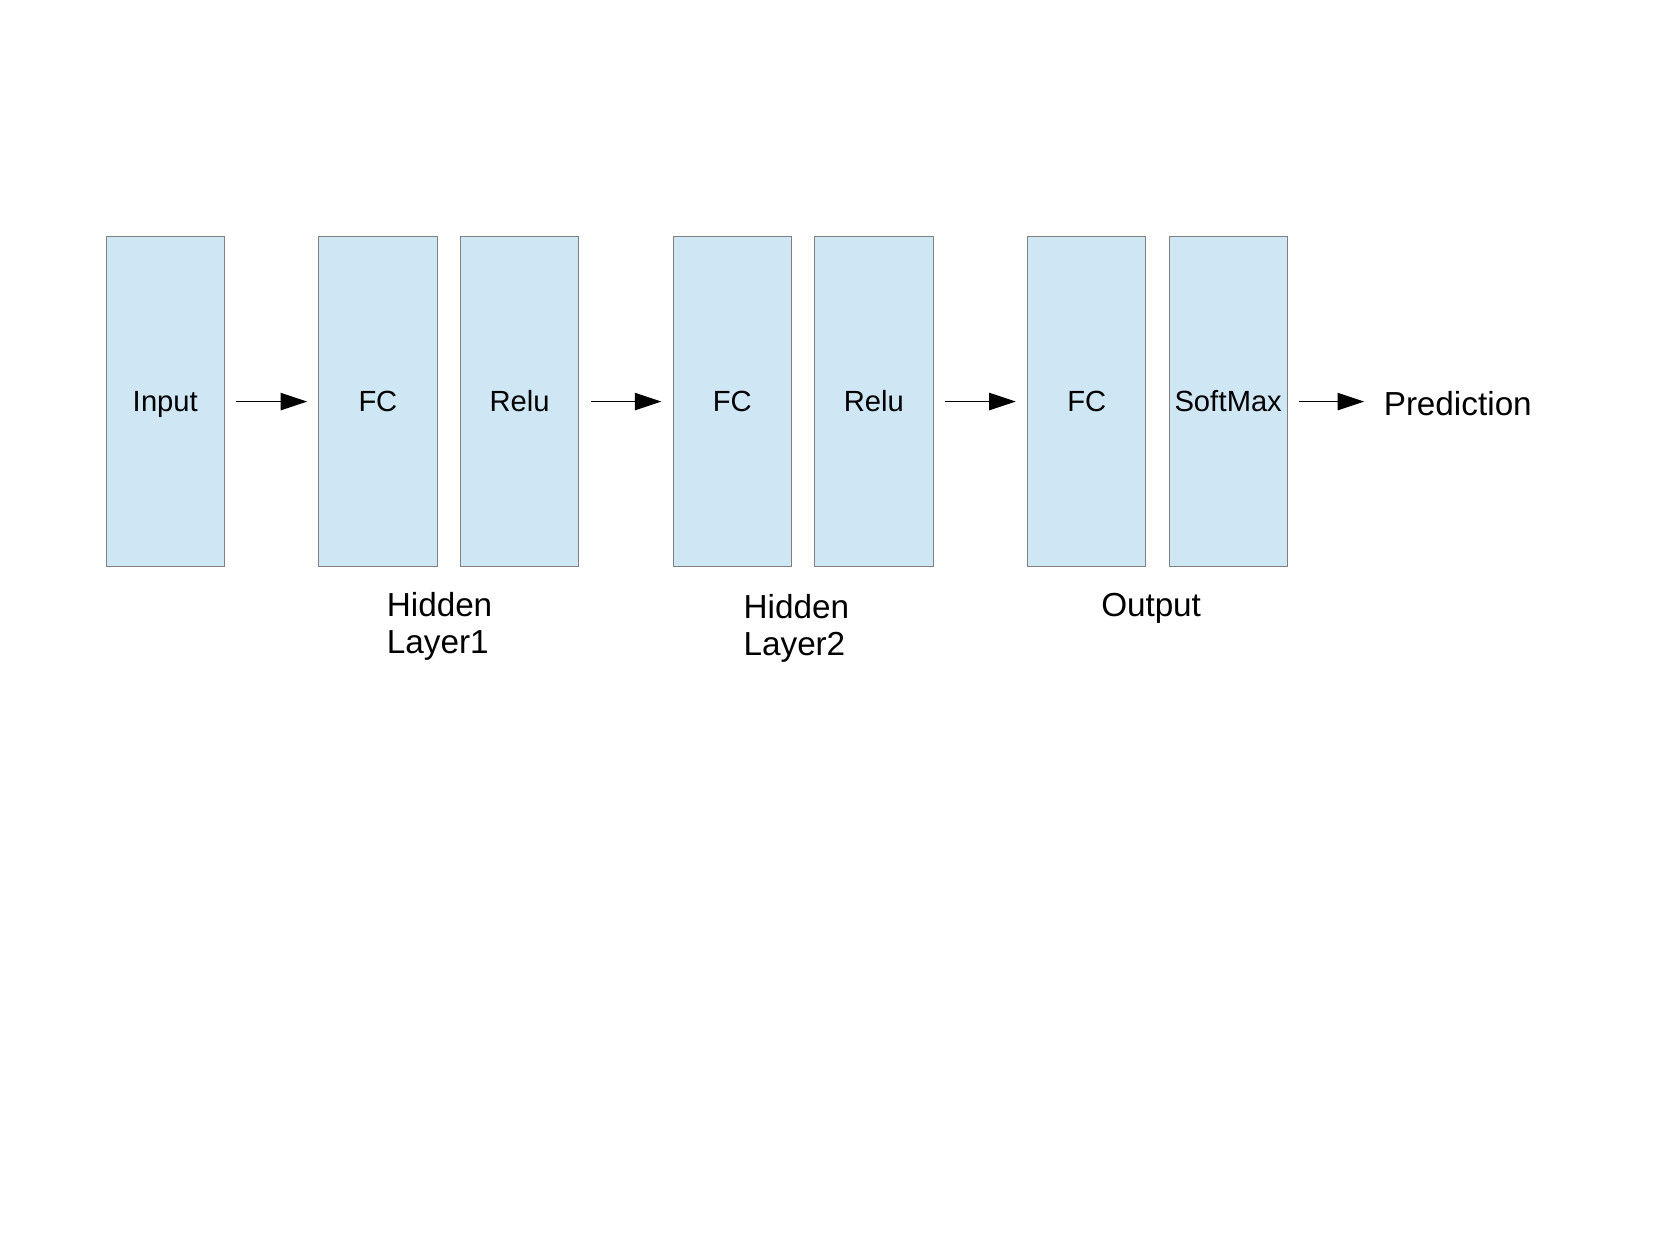

Input
FC
Relu
FC
Relu
FC
SoftMax
Prediction
Hidden
Layer1
Output
Hidden
Layer2